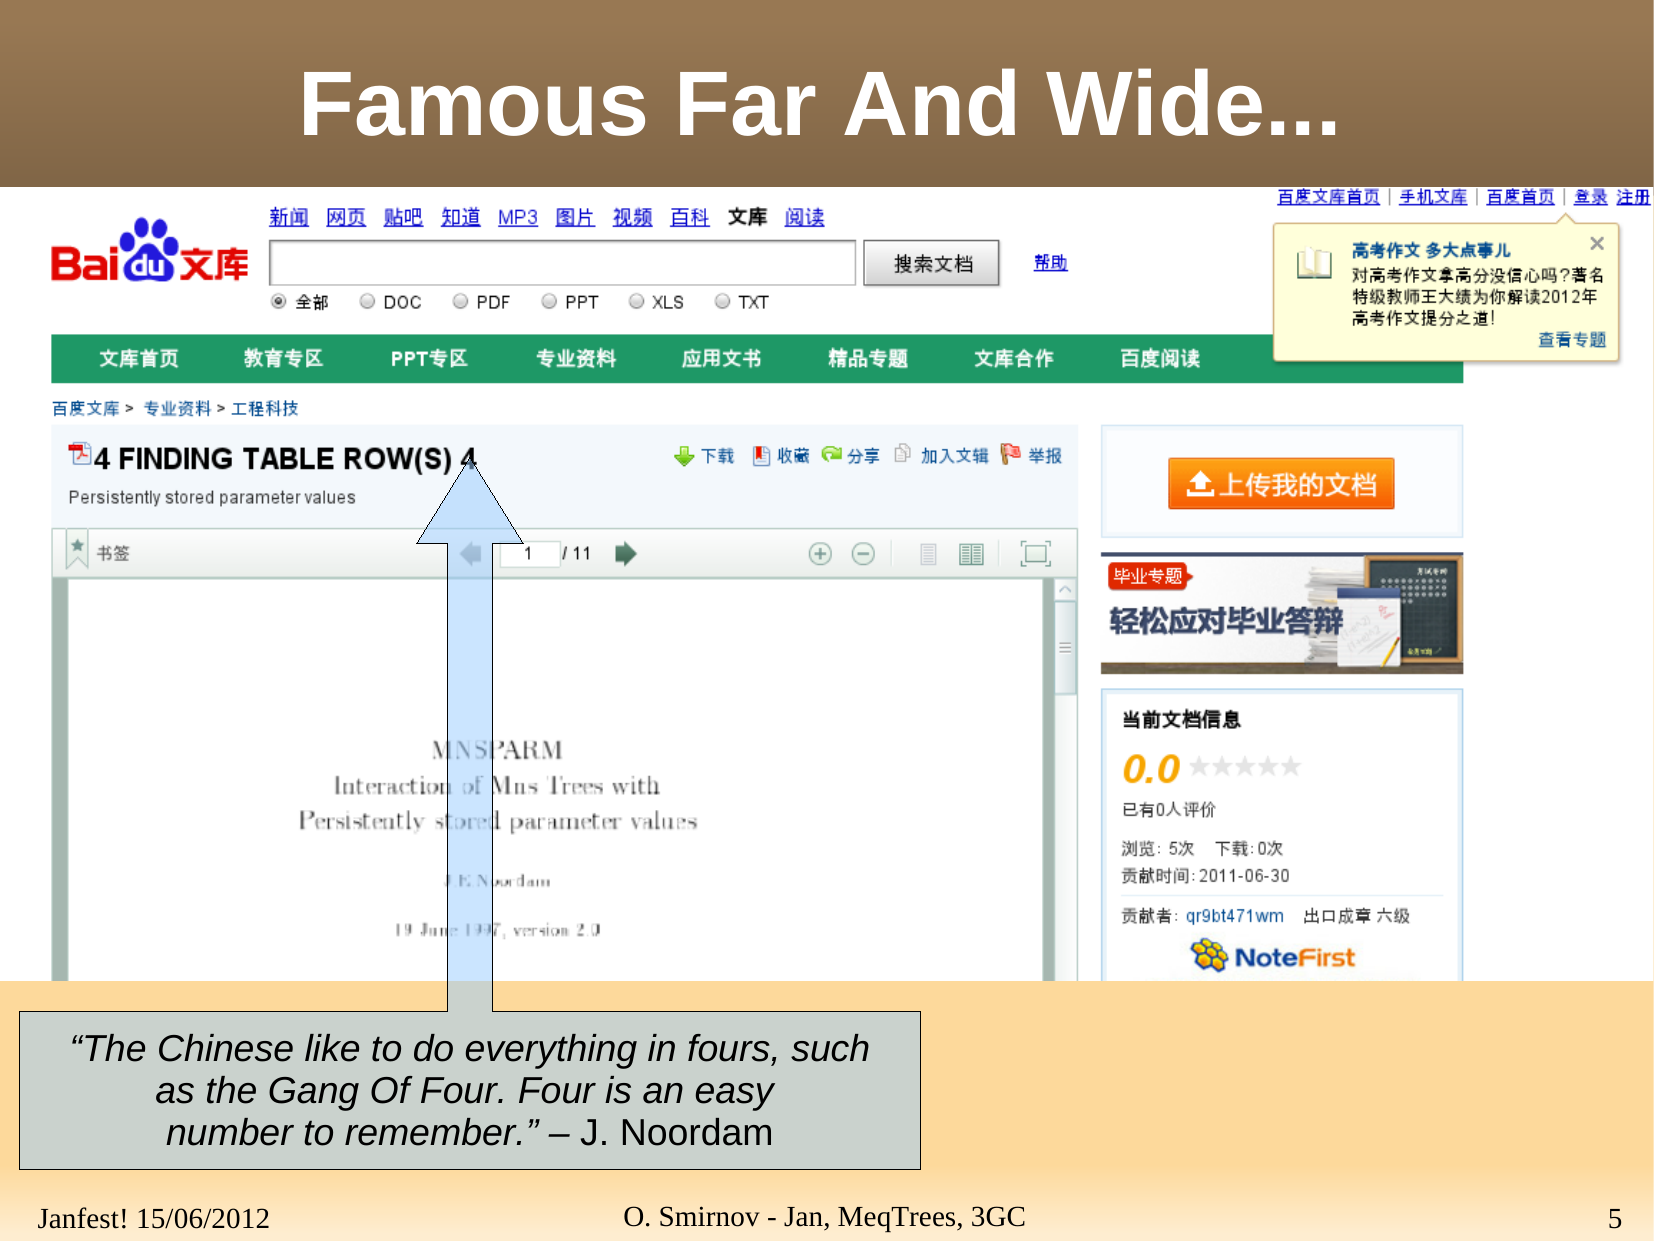

# Famous Far And Wide...
“The Chinese like to do everything in fours, such
as the Gang Of Four. Four is an easy
number to remember.” – J. Noordam
O. Smirnov - Jan, MeqTrees, 3GC
Janfest! 15/06/2012
5